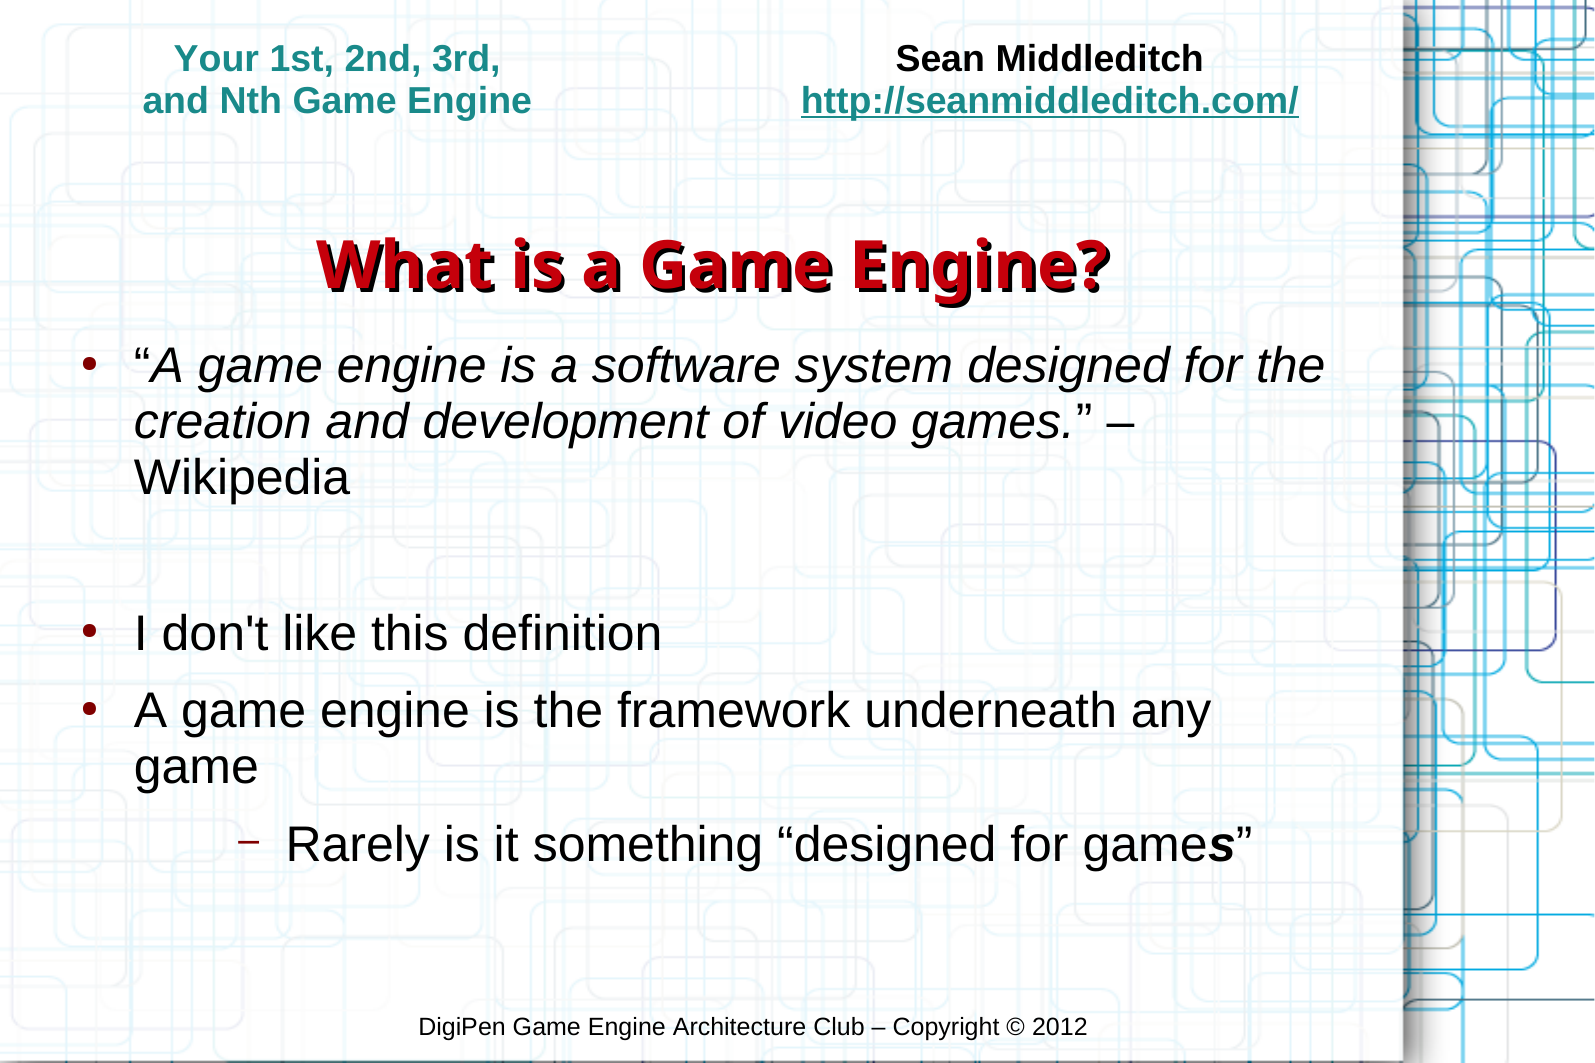

Your 1st, 2nd, 3rd,
and Nth Game Engine
Sean Middleditch
http://seanmiddleditch.com/
What is a Game Engine?
# “A game engine is a software system designed for the creation and development of video games.” – Wikipedia
I don't like this definition
A game engine is the framework underneath any game
Rarely is it something “designed for games”
DigiPen Game Engine Architecture Club – Copyright © 2012